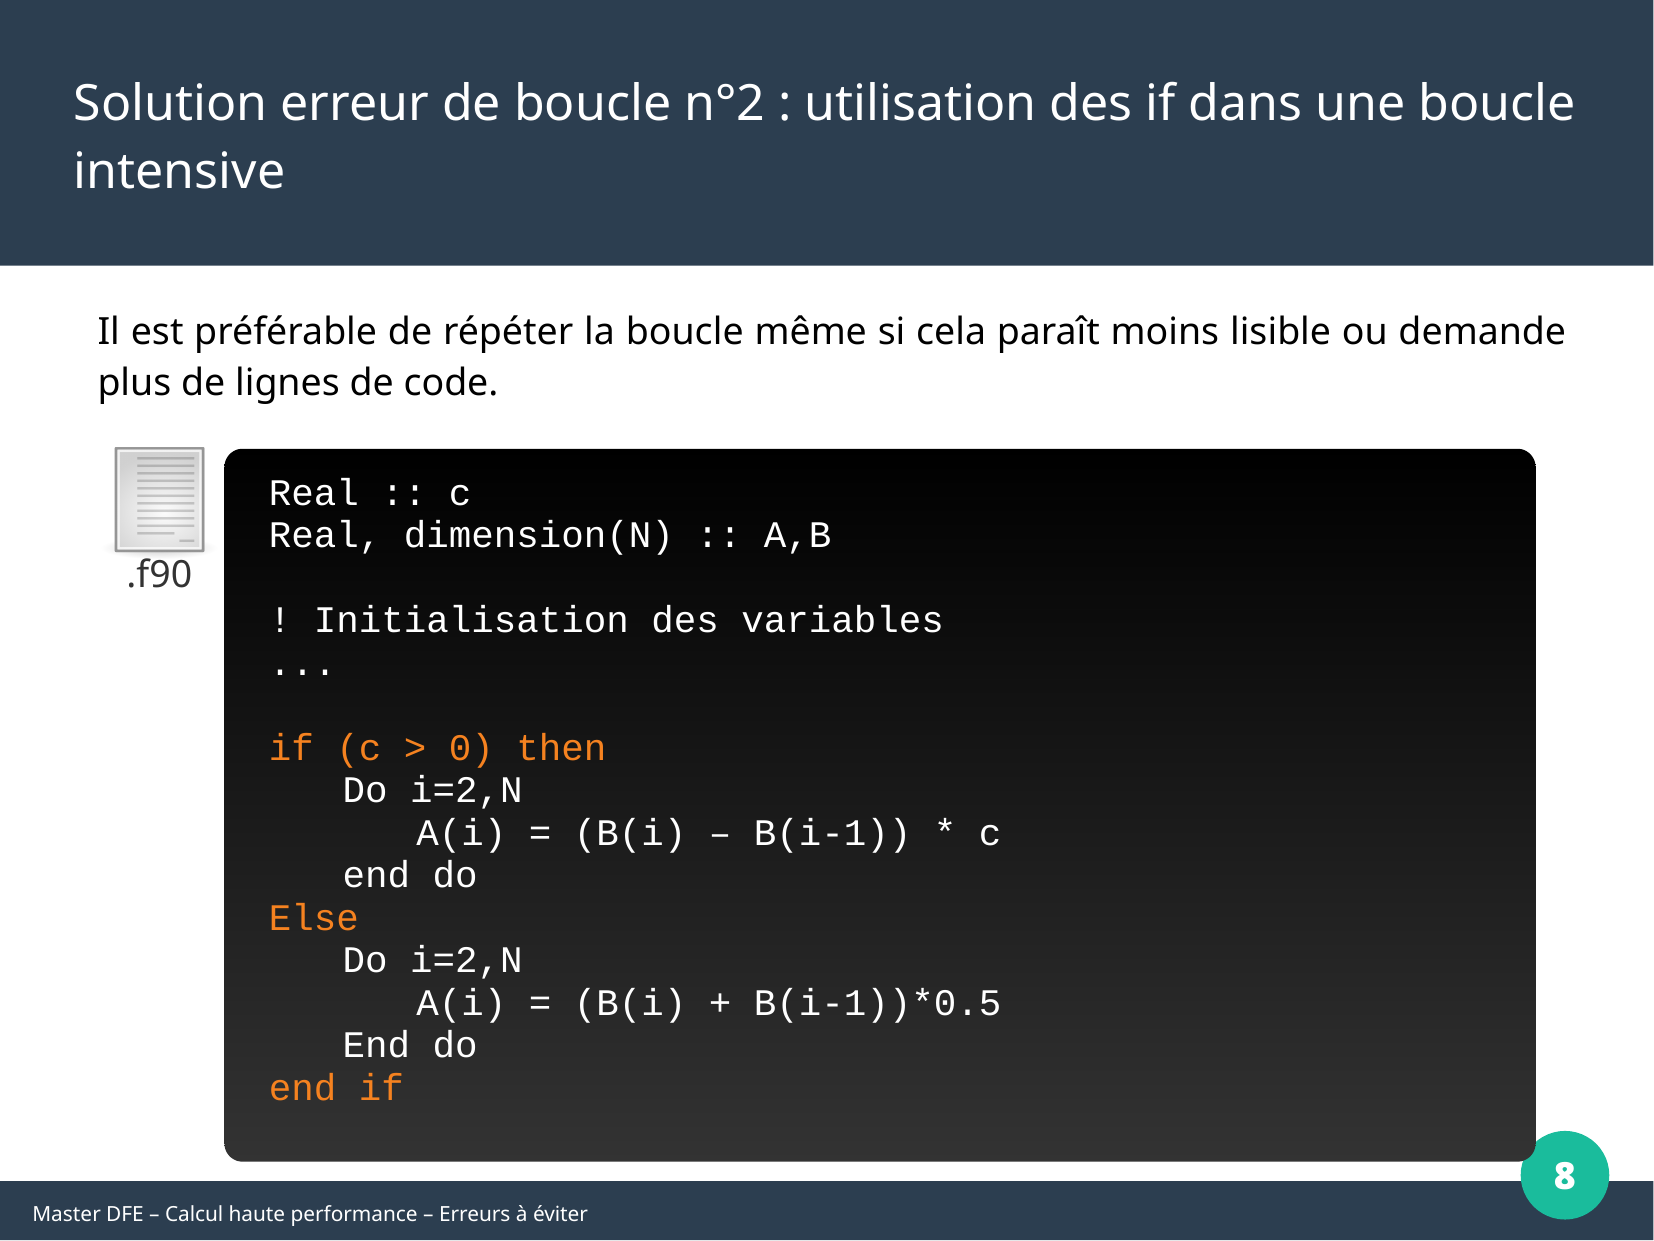

Solution erreur de boucle n°2 : utilisation des if dans une boucle intensive
Il est préférable de répéter la boucle même si cela paraît moins lisible ou demande plus de lignes de code.
Real :: c
Real, dimension(N) :: A,B
! Initialisation des variables
...
if (c > 0) then
	Do i=2,N
		A(i) = (B(i) – B(i-1)) * c
	end do
Else
	Do i=2,N
		A(i) = (B(i) + B(i-1))*0.5
	End do
end if
.f90
8
Master DFE – Calcul haute performance – Erreurs à éviter